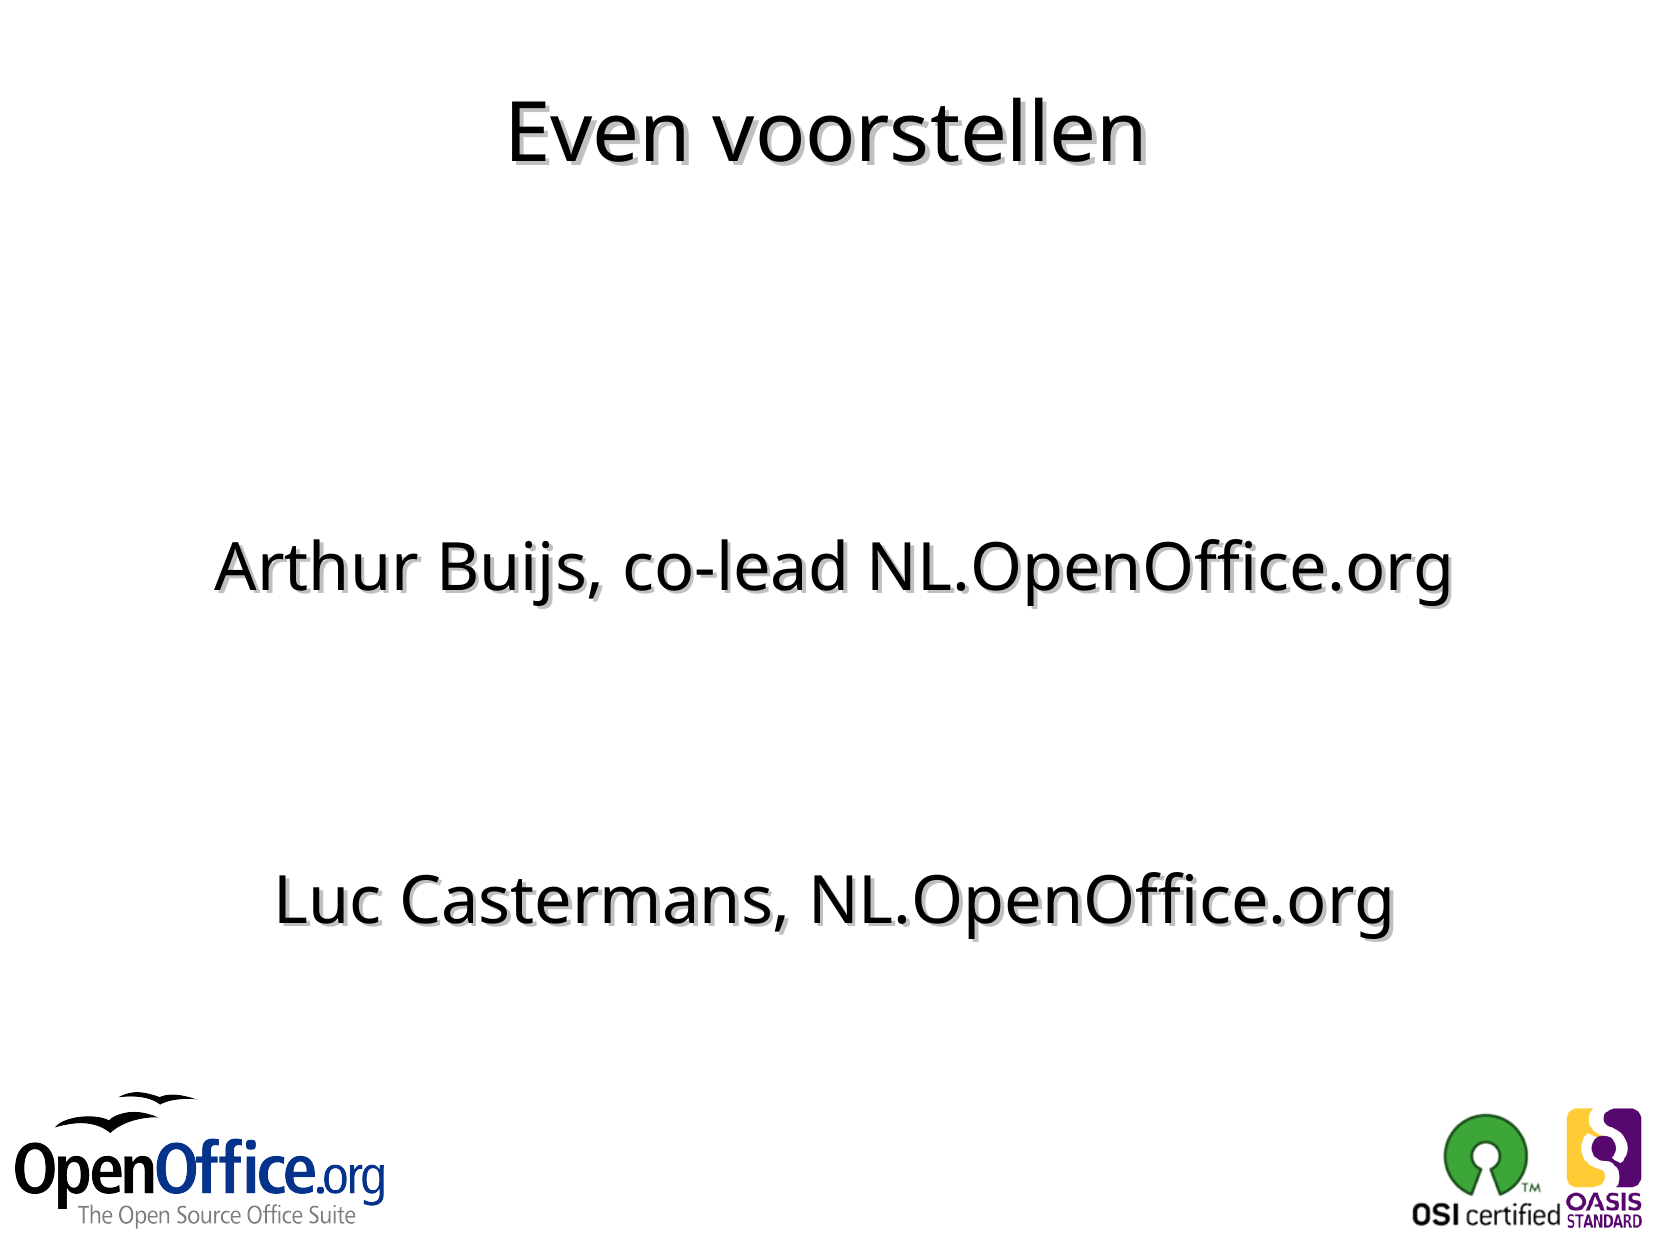

# Even voorstellen
Arthur Buijs, co-lead NL.OpenOffice.org
Luc Castermans, NL.OpenOffice.org